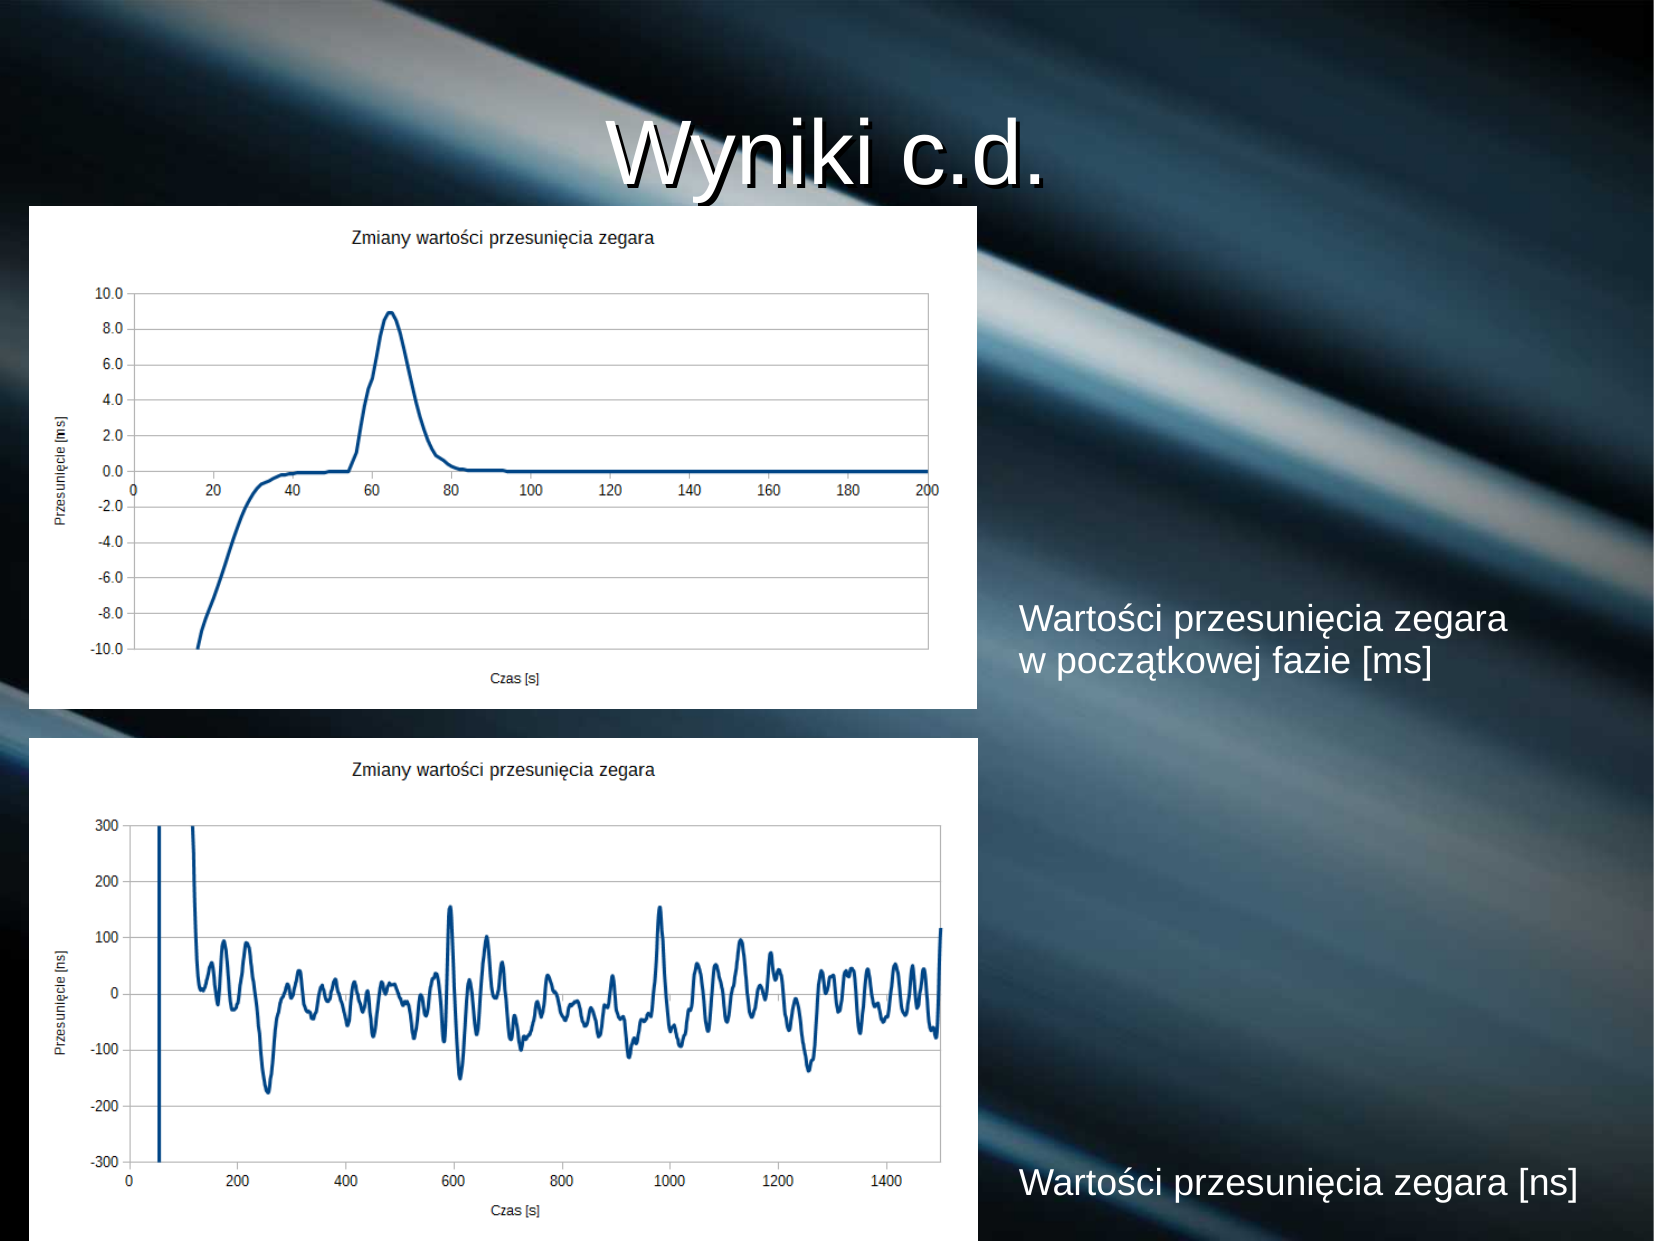

# Wyniki c.d.
Wartości przesunięcia zegara w początkowej fazie [ms]
Wartości przesunięcia zegara [ns]